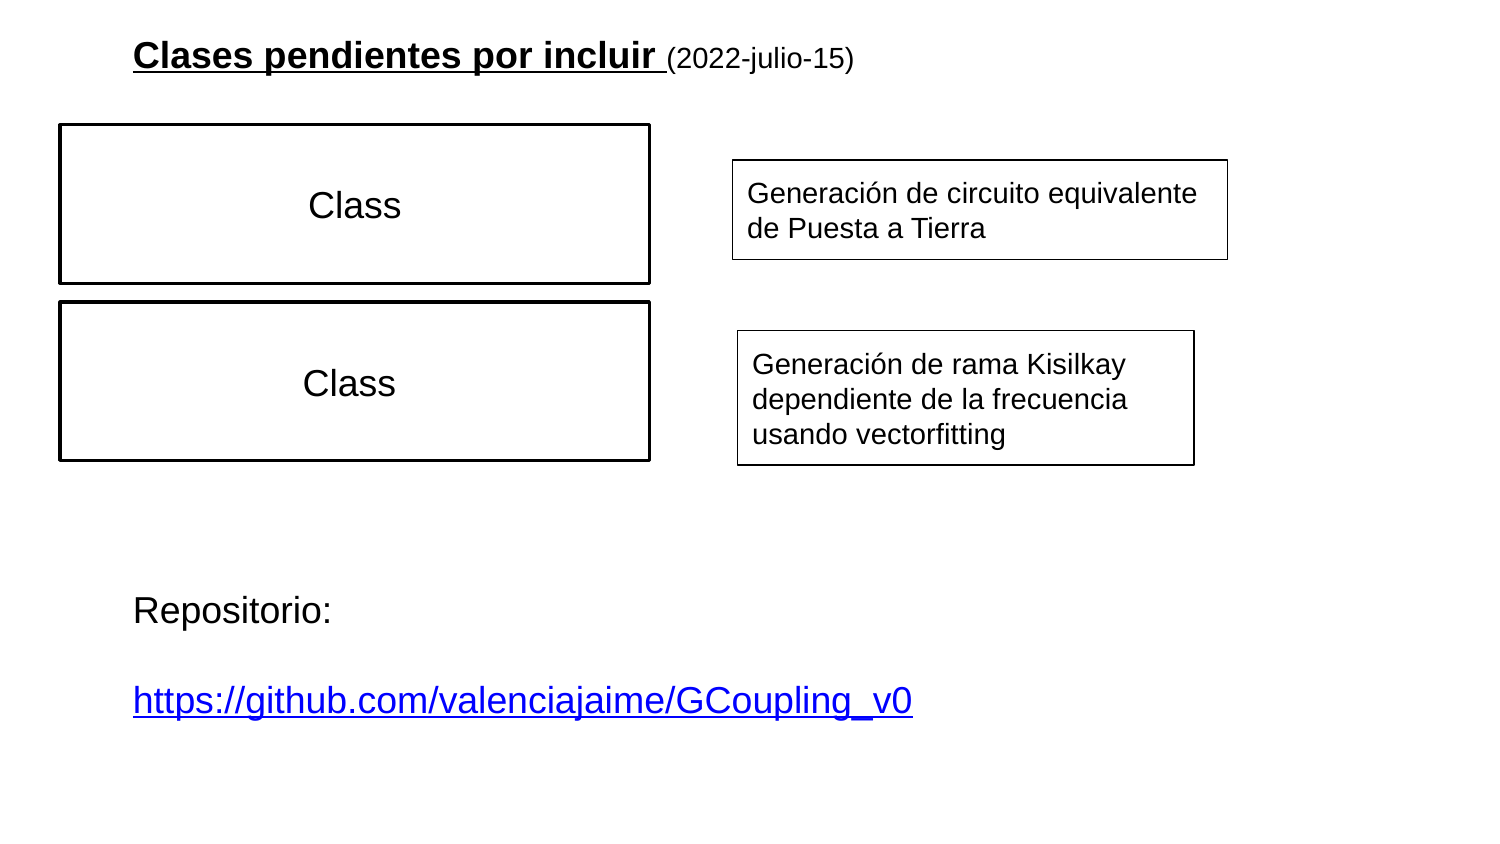

Clases pendientes por incluir (2022-julio-15)
Class
Generación de circuito equivalente de Puesta a Tierra
Class
Generación de rama Kisilkay dependiente de la frecuencia usando vectorfitting
Repositorio:
https://github.com/valenciajaime/GCoupling_v0